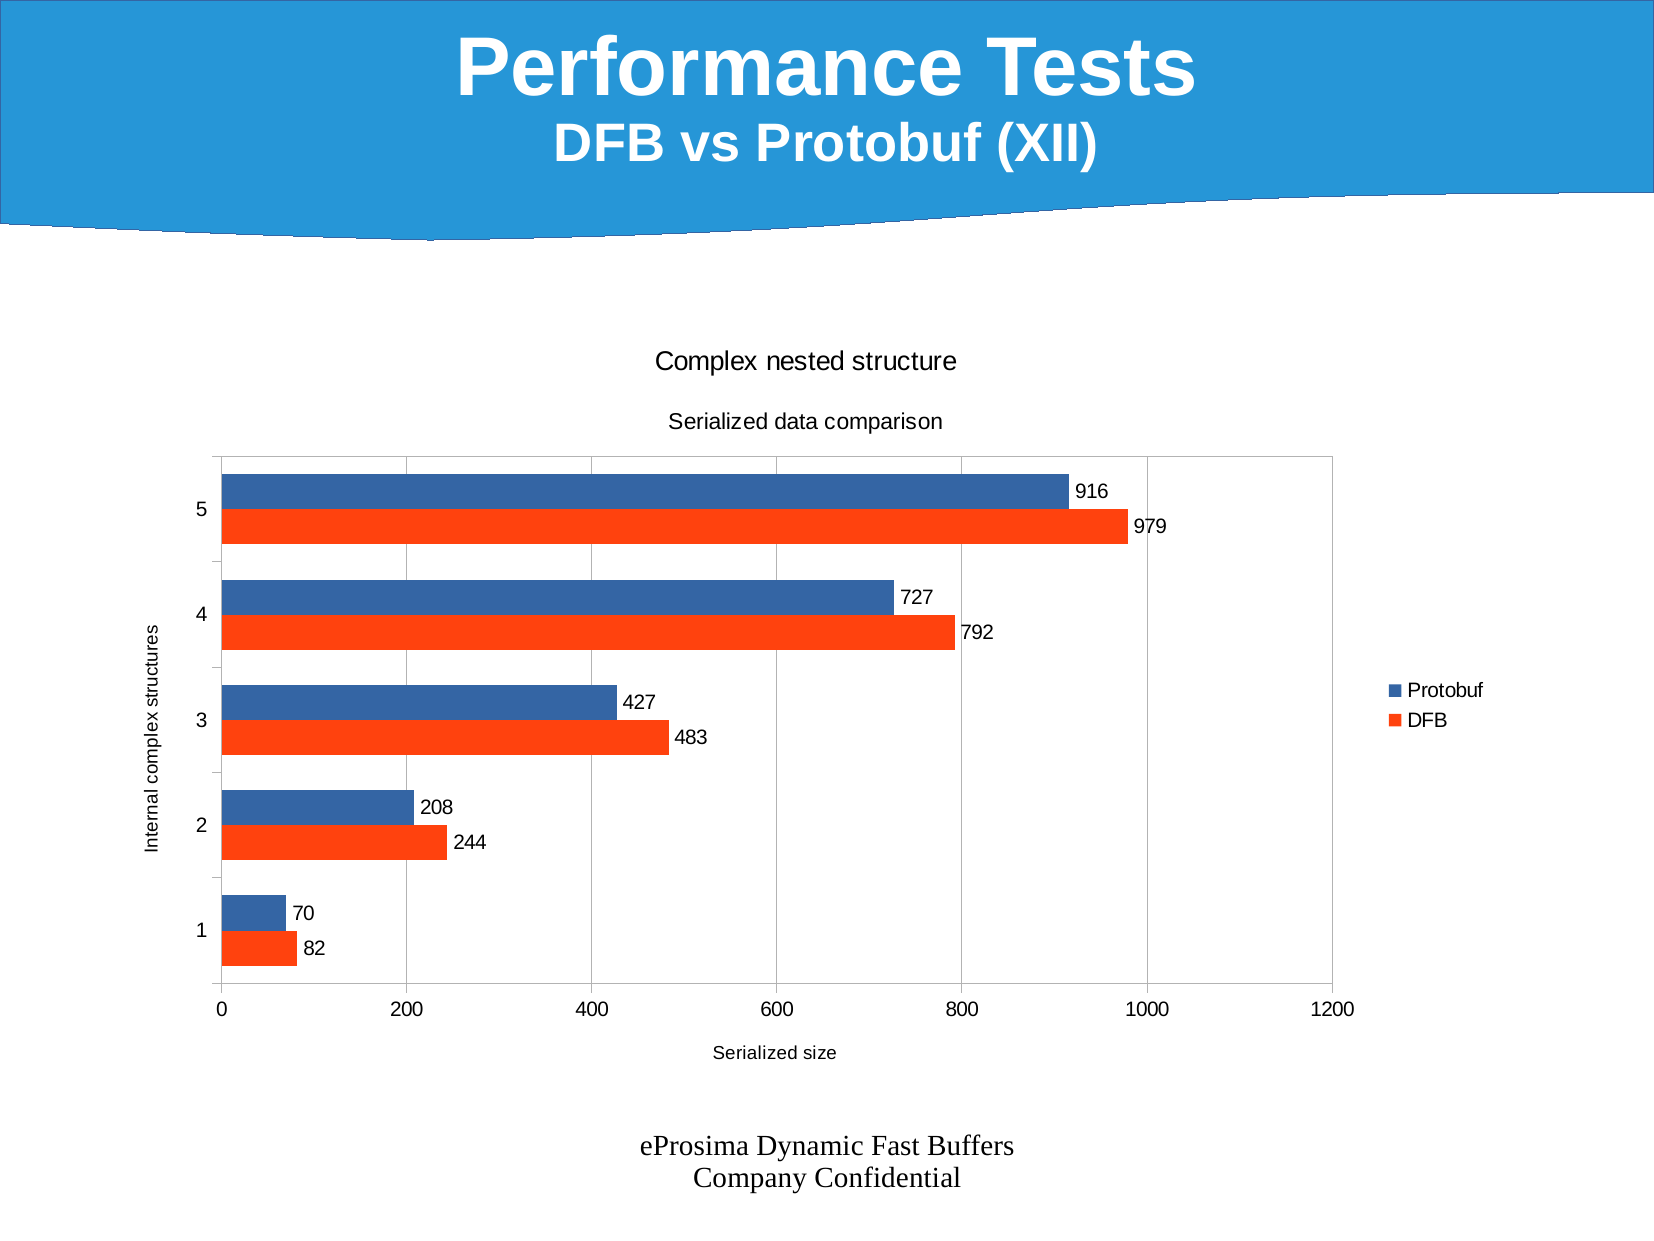

Performance Tests
DFB vs Protobuf (XII)
### Chart: Complex nested structure
Serialized data comparison
| Category | DFB | Protobuf |
|---|---|---|
| 1 | 82.0 | 70.0 |
| 2 | 244.0 | 208.0 |
| 3 | 483.0 | 427.0 |
| 4 | 792.0 | 727.0 |
| 5 | 979.0 | 916.0 |eProsima Dynamic Fast Buffers